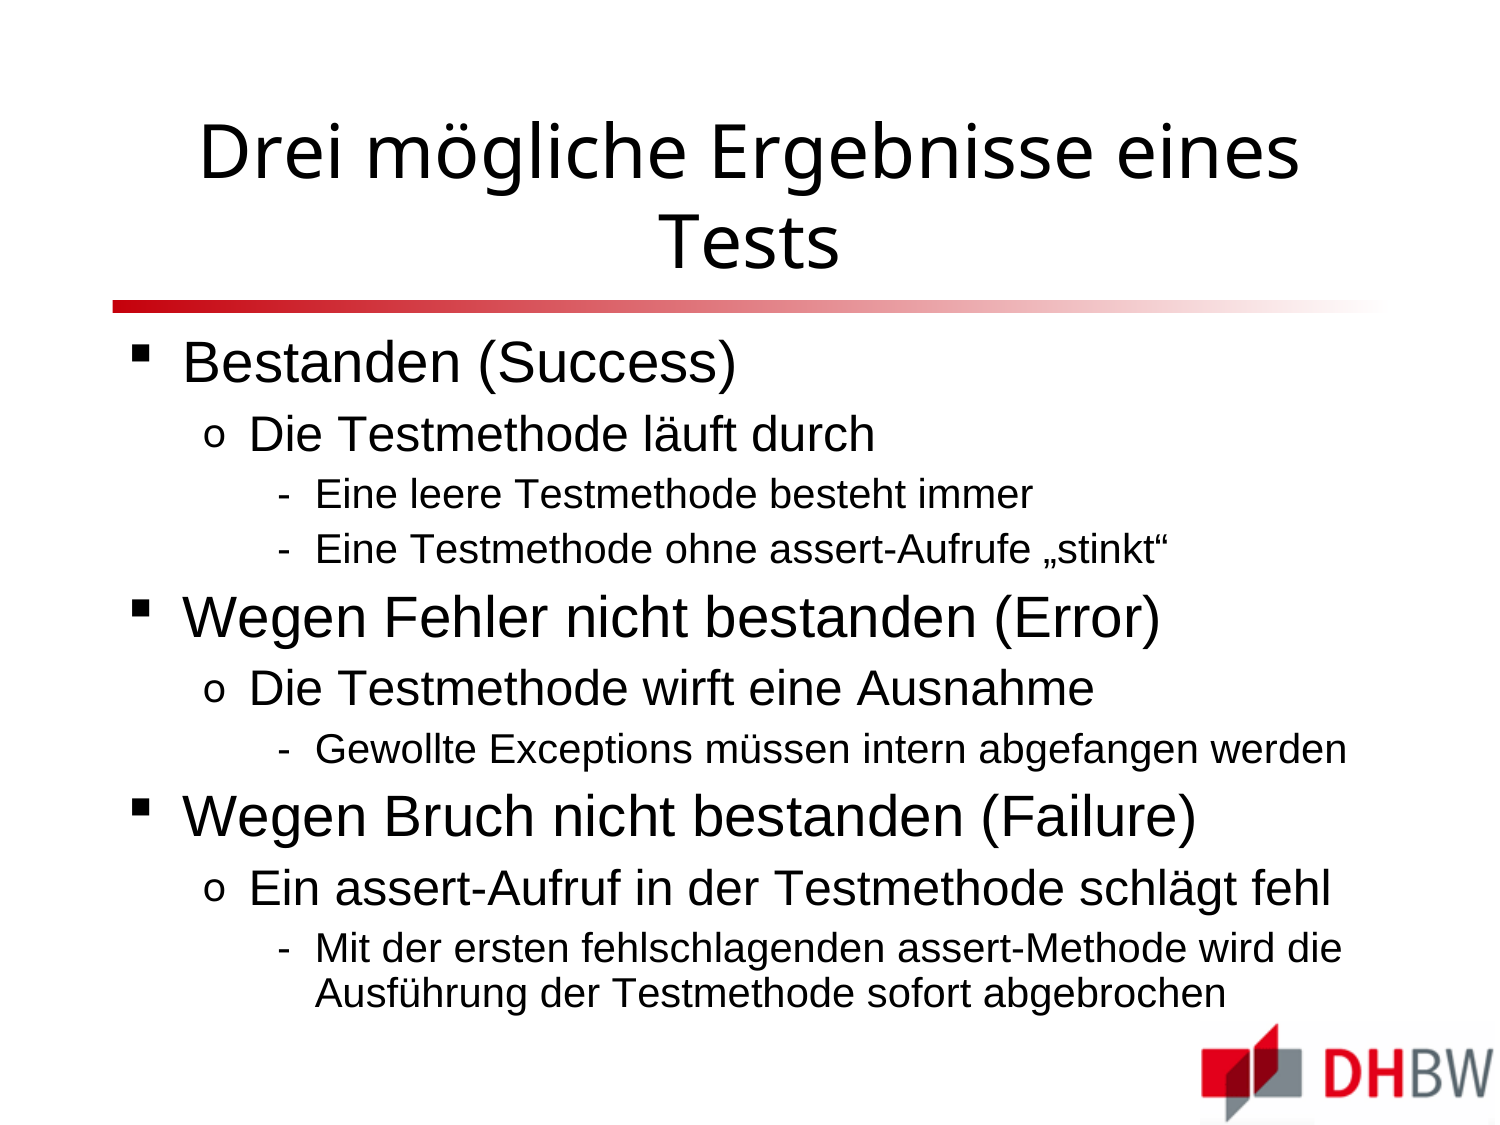

# Drei mögliche Ergebnisse eines Tests
Bestanden (Success)
Die Testmethode läuft durch
Eine leere Testmethode besteht immer
Eine Testmethode ohne assert-Aufrufe „stinkt“
Wegen Fehler nicht bestanden (Error)
Die Testmethode wirft eine Ausnahme
Gewollte Exceptions müssen intern abgefangen werden
Wegen Bruch nicht bestanden (Failure)
Ein assert-Aufruf in der Testmethode schlägt fehl
Mit der ersten fehlschlagenden assert-Methode wird die Ausführung der Testmethode sofort abgebrochen